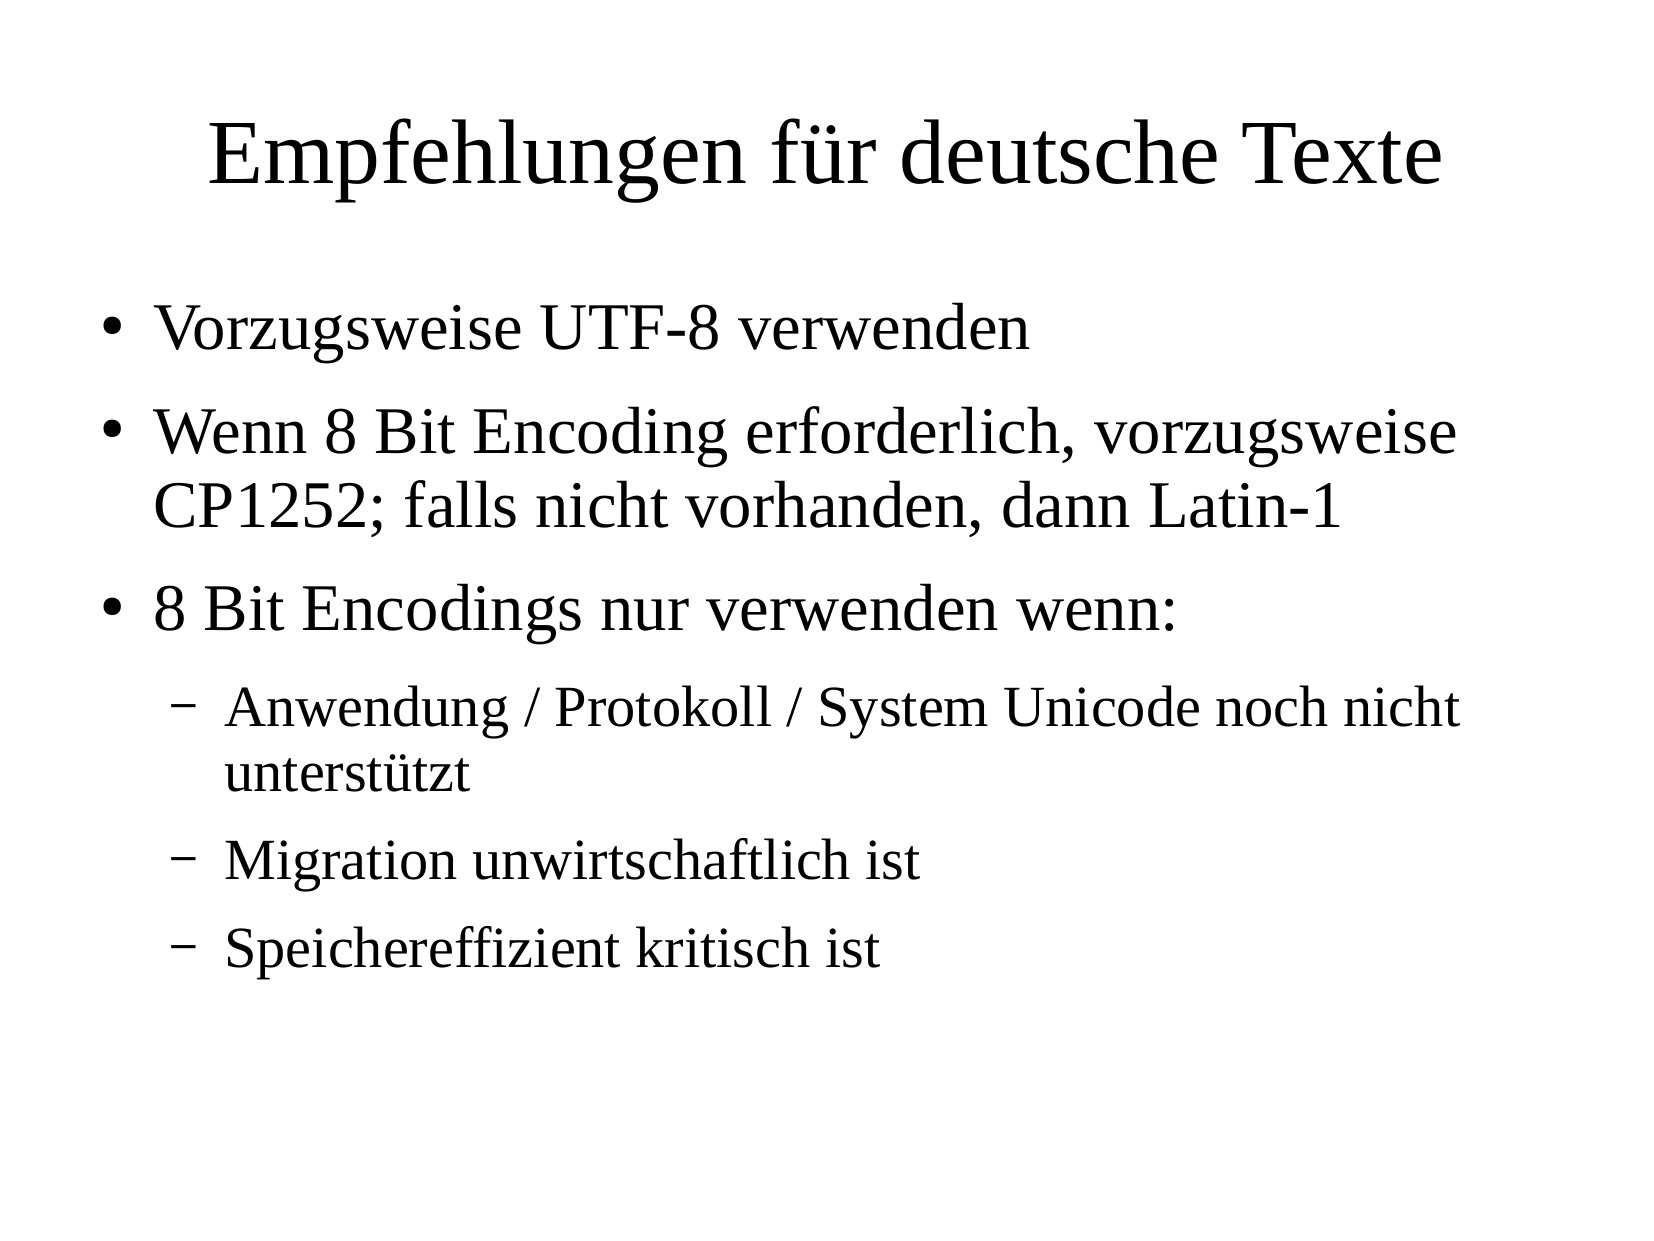

# Empfehlungen für deutsche Texte
Vorzugsweise UTF-8 verwenden
Wenn 8 Bit Encoding erforderlich, vorzugsweise CP1252; falls nicht vorhanden, dann Latin-1
8 Bit Encodings nur verwenden wenn:
Anwendung / Protokoll / System Unicode noch nicht unterstützt
Migration unwirtschaftlich ist
Speichereffizient kritisch ist